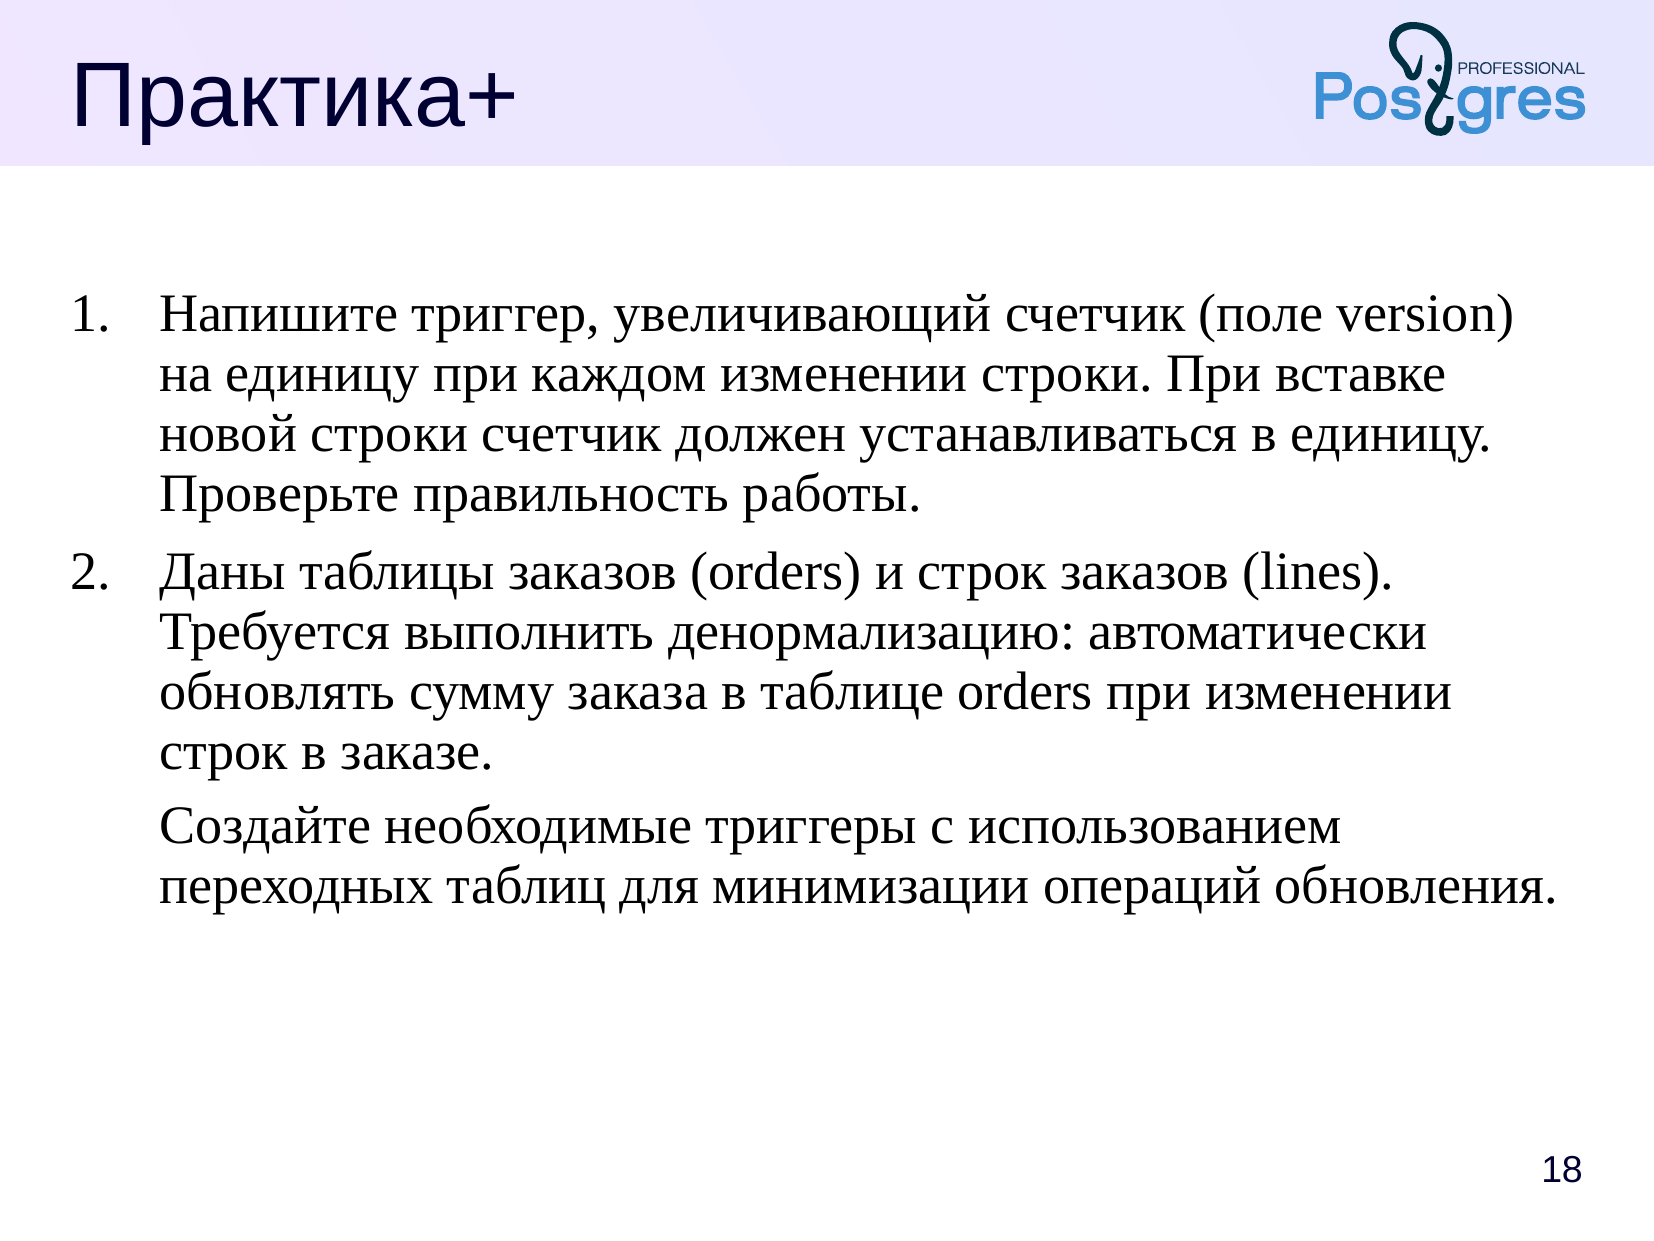

# Практика+
Напишите триггер, увеличивающий счетчик (поле version)
на единицу при каждом изменении строки. При вставке новой строки счетчик должен устанавливаться в единицу.
Проверьте правильность работы.
Даны таблицы заказов (orders) и строк заказов (lines).
Требуется выполнить денормализацию: автоматически обновлять сумму заказа в таблице orders при изменении строк в заказе.
Создайте необходимые триггеры с использованием переходных таблиц для минимизации операций обновления.